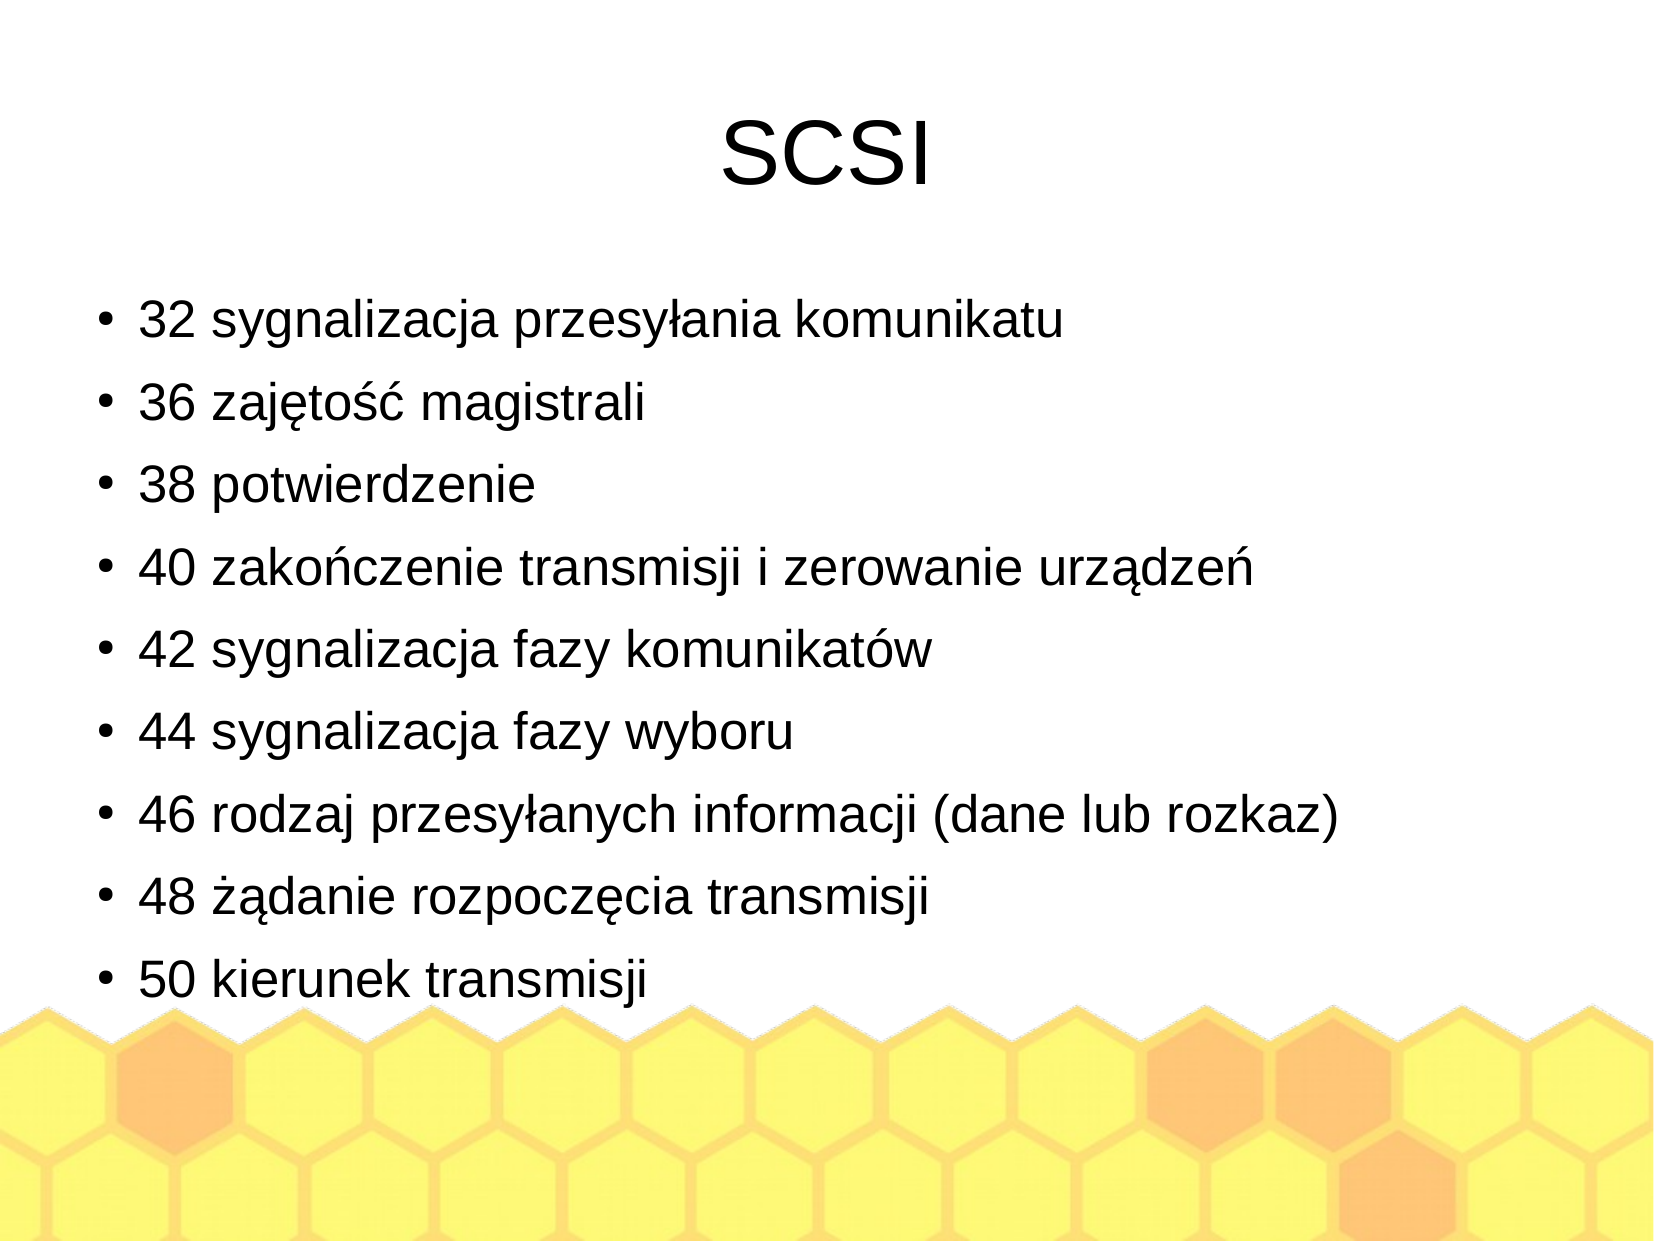

# SCSI
32 sygnalizacja przesyłania komunikatu
36 zajętość magistrali
38 potwierdzenie
40 zakończenie transmisji i zerowanie urządzeń
42 sygnalizacja fazy komunikatów
44 sygnalizacja fazy wyboru
46 rodzaj przesyłanych informacji (dane lub rozkaz)
48 żądanie rozpoczęcia transmisji
50 kierunek transmisji